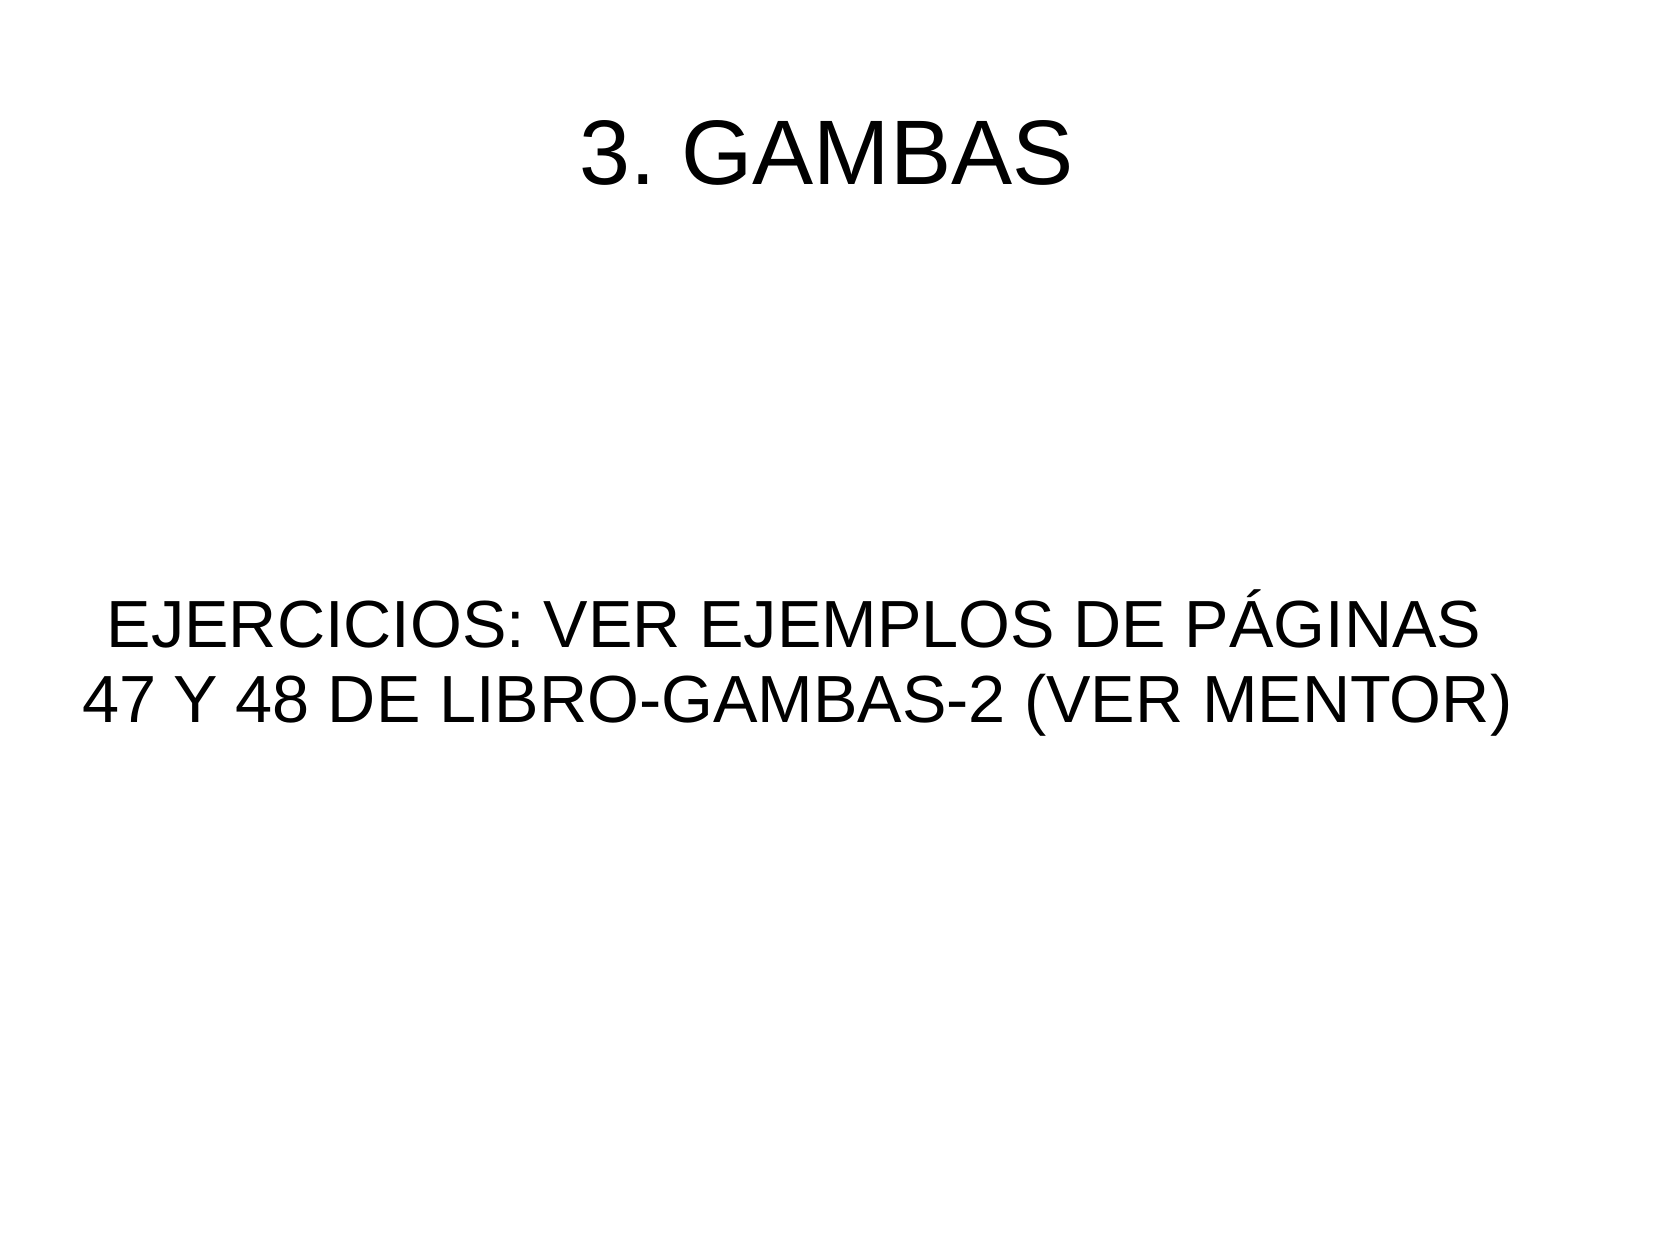

# 3. GAMBAS
EJERCICIOS: VER EJEMPLOS DE PÁGINAS 47 Y 48 DE LIBRO-GAMBAS-2 (VER MENTOR)